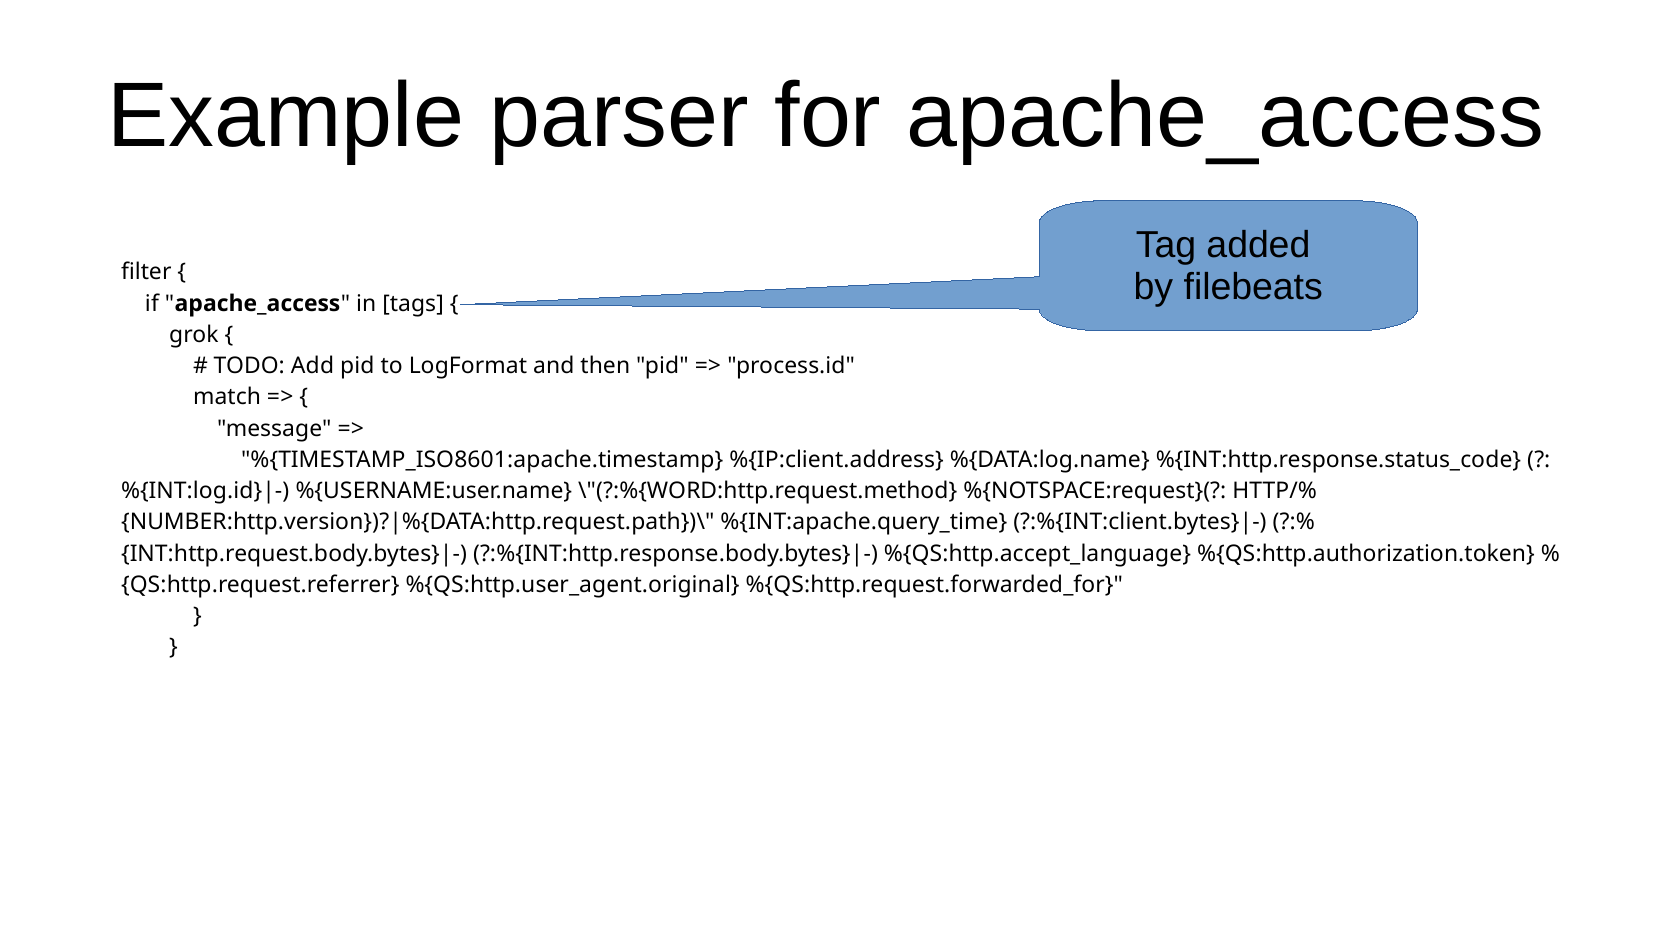

# Example parser for apache_access
Tag added
by filebeats
filter {
 if "apache_access" in [tags] {
 grok {
 # TODO: Add pid to LogFormat and then "pid" => "process.id"
 match => {
 "message" =>
 "%{TIMESTAMP_ISO8601:apache.timestamp} %{IP:client.address} %{DATA:log.name} %{INT:http.response.status_code} (?:%{INT:log.id}|-) %{USERNAME:user.name} \"(?:%{WORD:http.request.method} %{NOTSPACE:request}(?: HTTP/%{NUMBER:http.version})?|%{DATA:http.request.path})\" %{INT:apache.query_time} (?:%{INT:client.bytes}|-) (?:%{INT:http.request.body.bytes}|-) (?:%{INT:http.response.body.bytes}|-) %{QS:http.accept_language} %{QS:http.authorization.token} %{QS:http.request.referrer} %{QS:http.user_agent.original} %{QS:http.request.forwarded_for}"
 }
 }